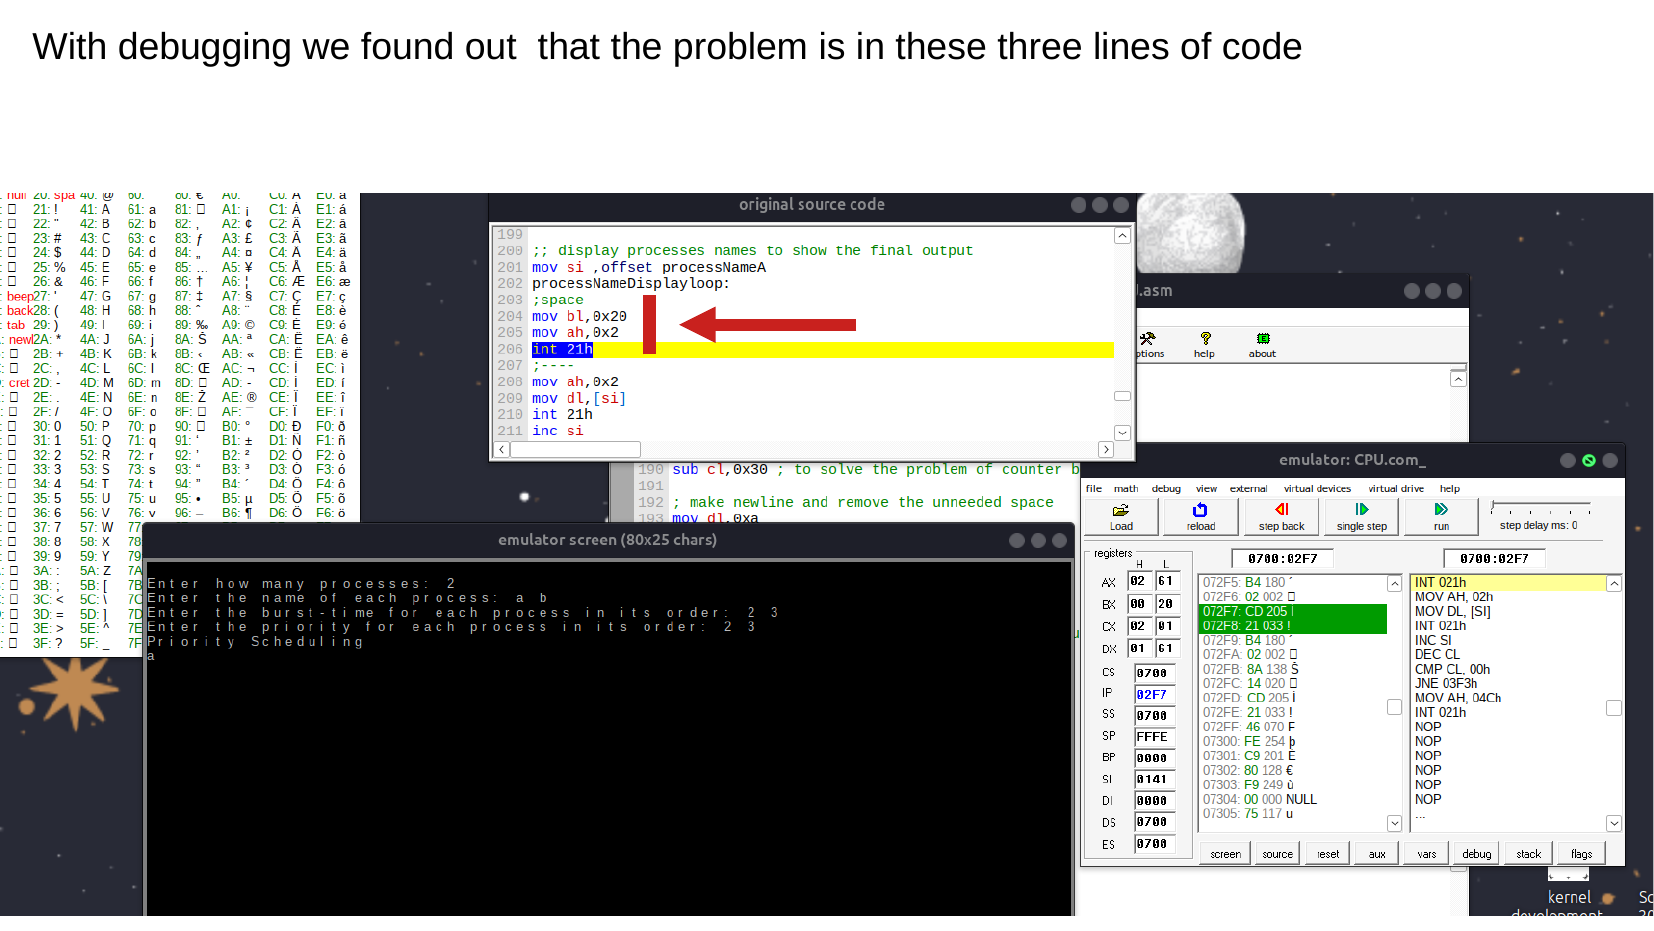

With debugging we found out that the problem is in these three lines of code